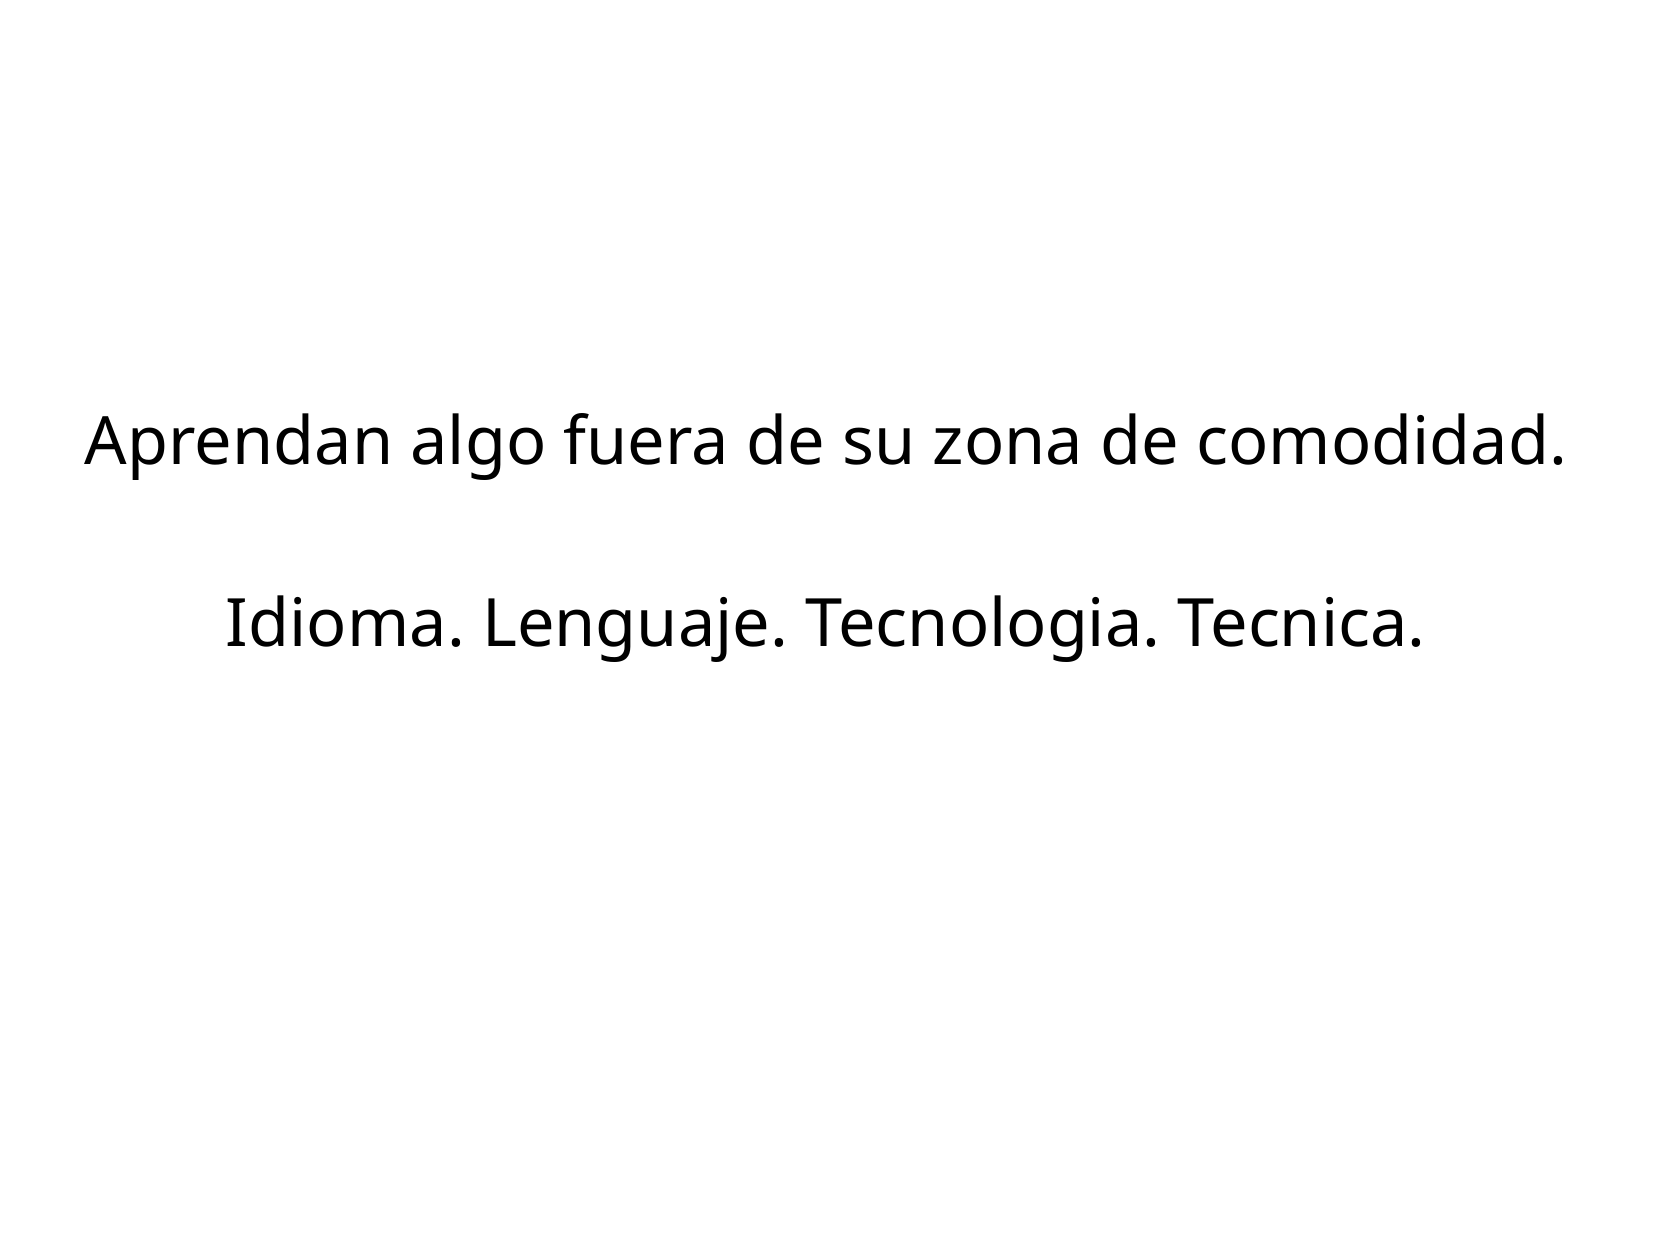

# Aprendan algo fuera de su zona de comodidad.
Idioma. Lenguaje. Tecnologia. Tecnica.